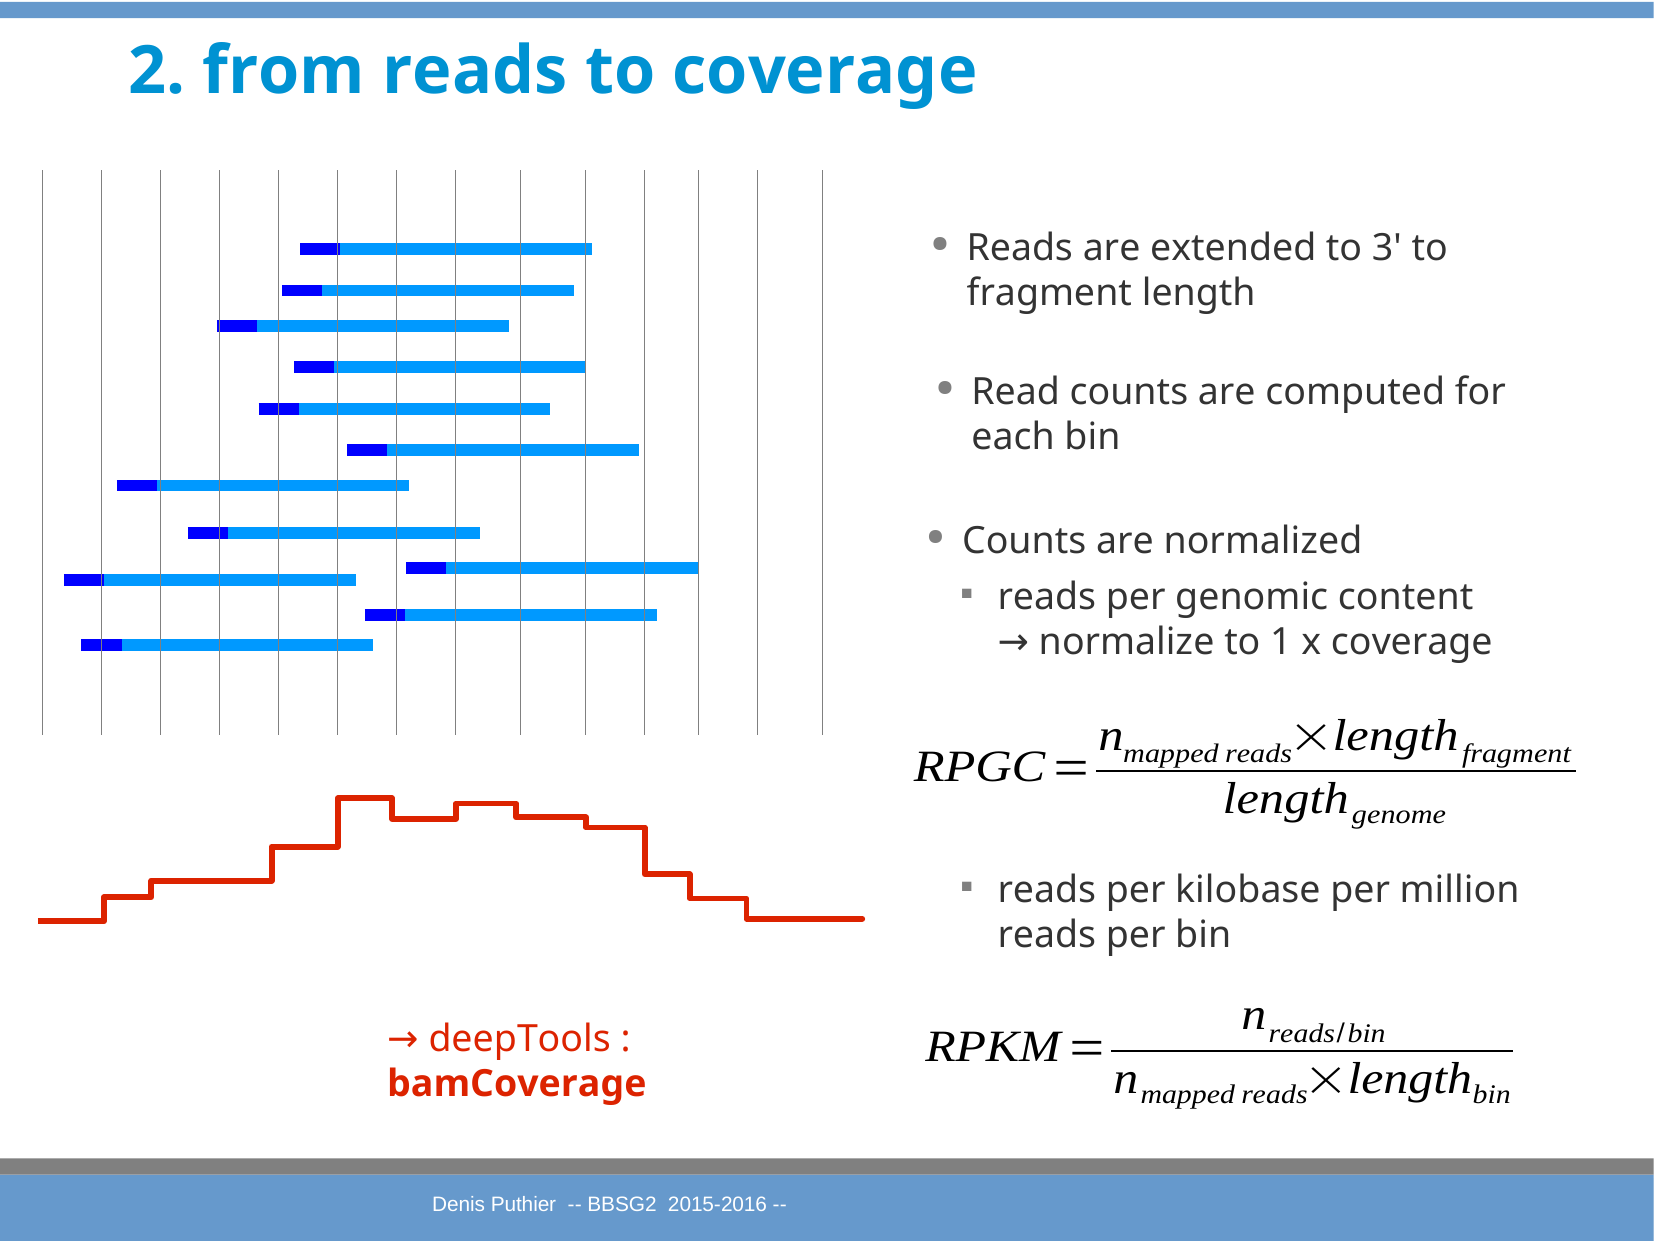

# 2. from reads to coverage
Reads are extended to 3' to fragment length
Read counts are computed for each bin
Counts are normalized
reads per genomic content
→ normalize to 1 x coverage
reads per kilobase per million reads per bin
→ deepTools : bamCoverage